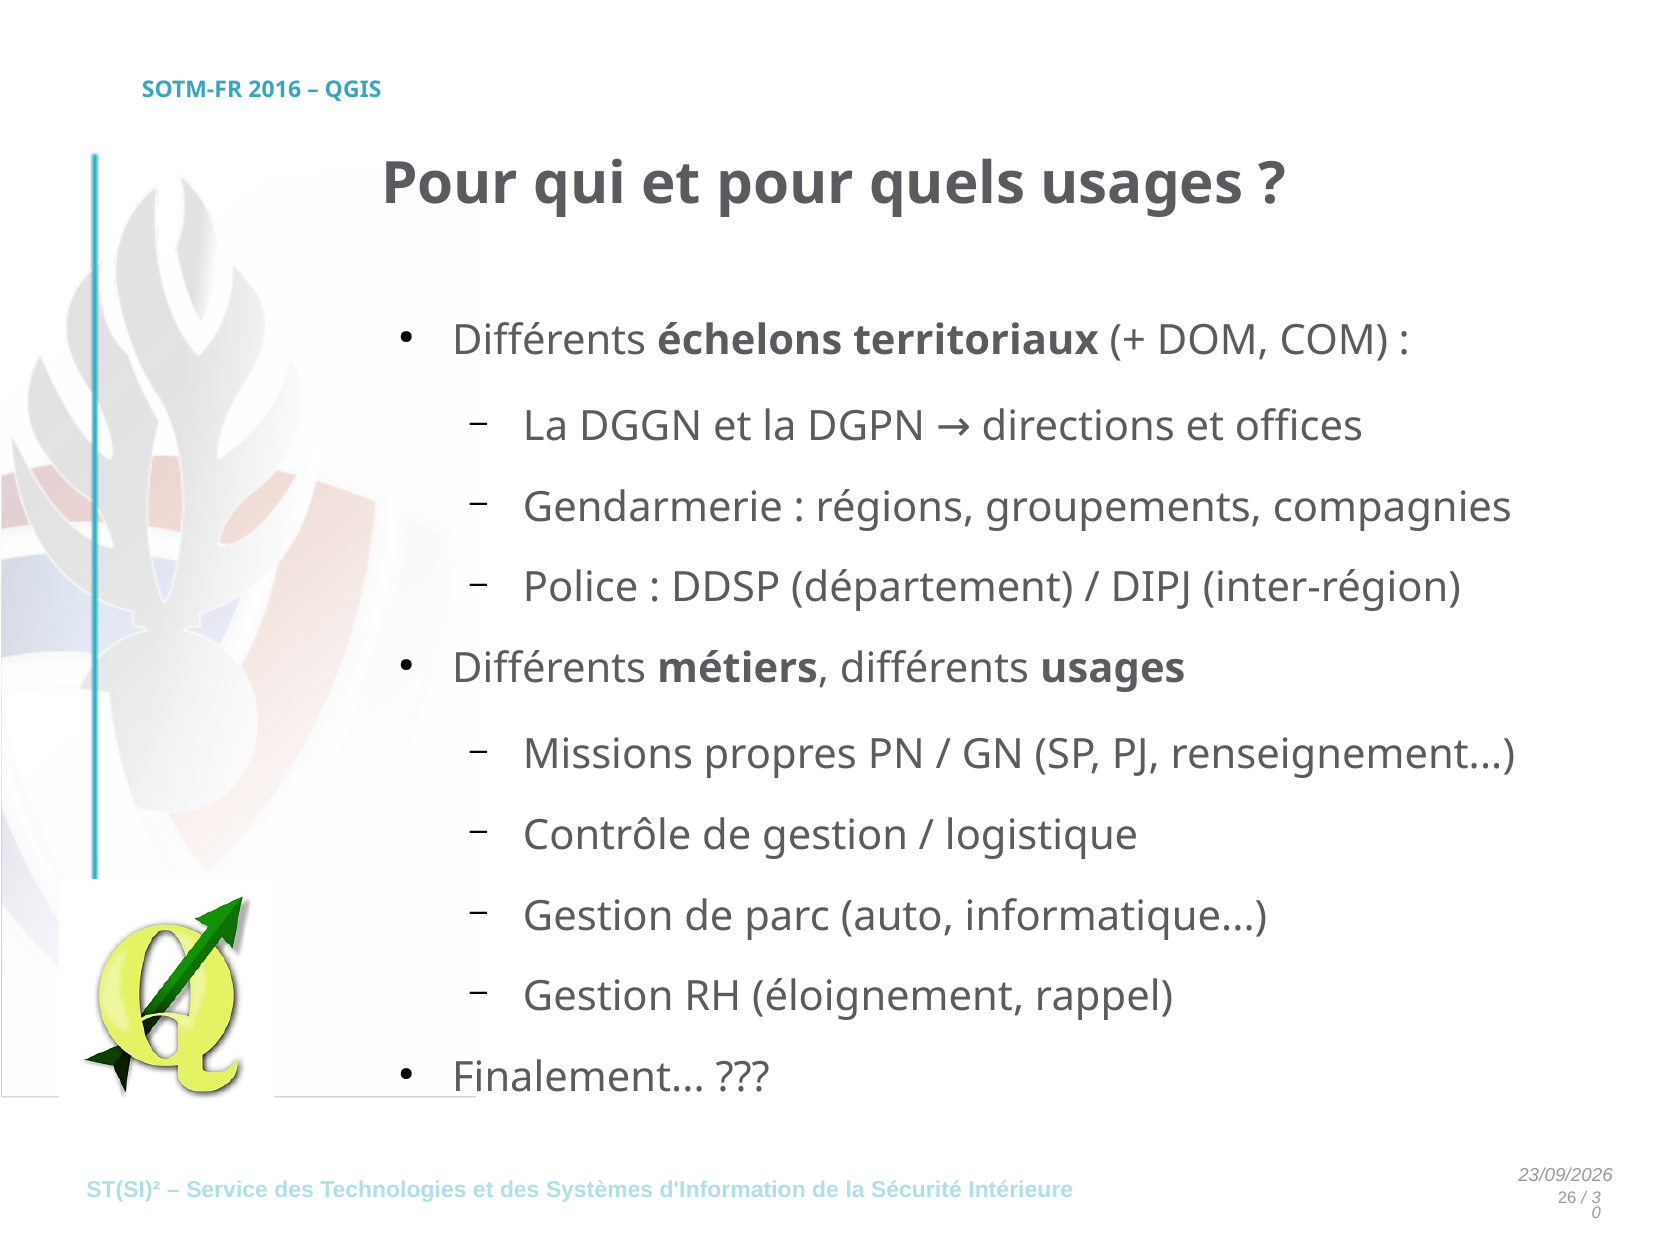

# SOTM-FR 2016 – QGIS
Pour qui et pour quels usages ?
Différents échelons territoriaux (+ DOM, COM) :
La DGGN et la DGPN → directions et offices
Gendarmerie : régions, groupements, compagnies
Police : DDSP (département) / DIPJ (inter-région)
Différents métiers, différents usages
Missions propres PN / GN (SP, PJ, renseignement...)
Contrôle de gestion / logistique
Gestion de parc (auto, informatique...)
Gestion RH (éloignement, rappel)
Finalement... ???